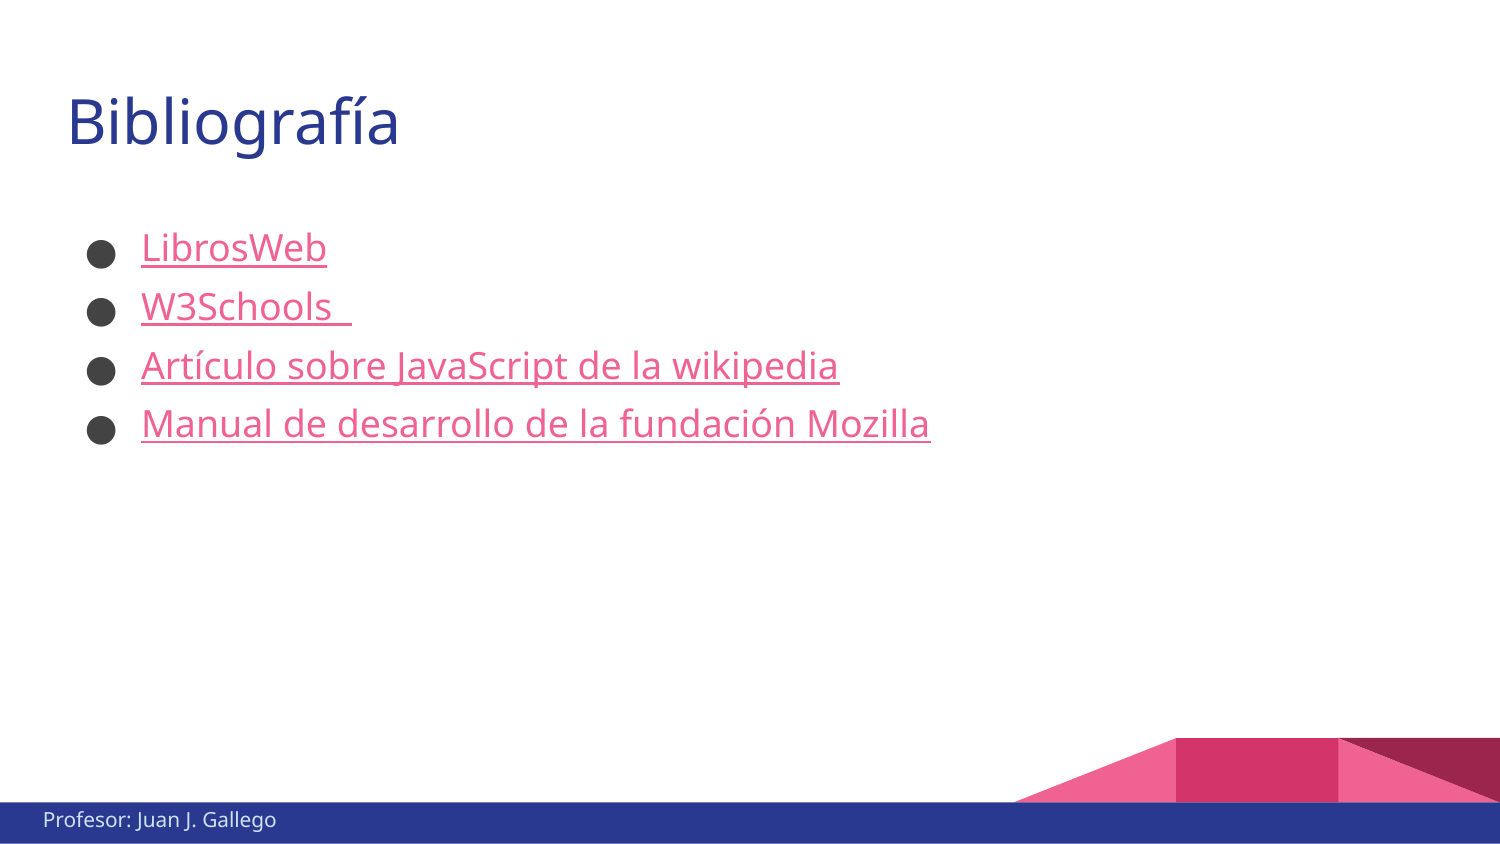

# Bibliografía
LibrosWeb
W3Schools
Artículo sobre JavaScript de la wikipedia
Manual de desarrollo de la fundación Mozilla